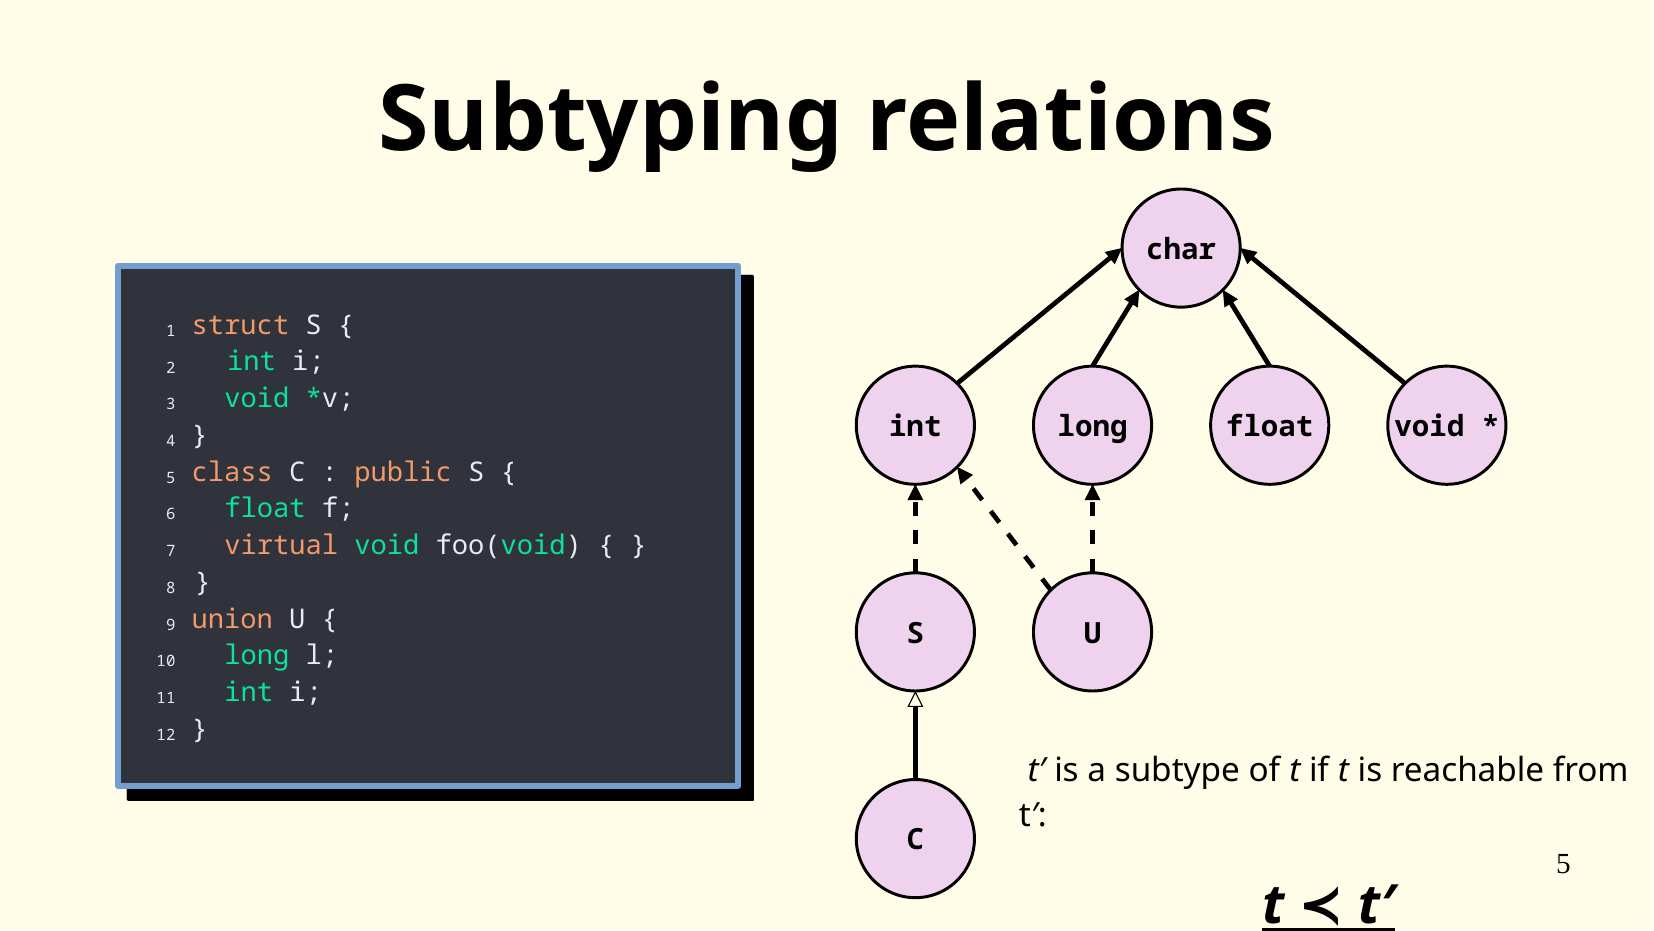

# Subtyping relations
char
 1 struct S {
 2 int i;
 3 void *v;
 4 }
 5 class C : public S {
 6 float f;
 7 virtual void foo(void) { }
 8 }
 9 union U {
10 long l;
11 int i;
12 }
int
long
float
void *
S
U
 t′ is a subtype of t if t is reachable from t′:
t ≺ t′
C
5